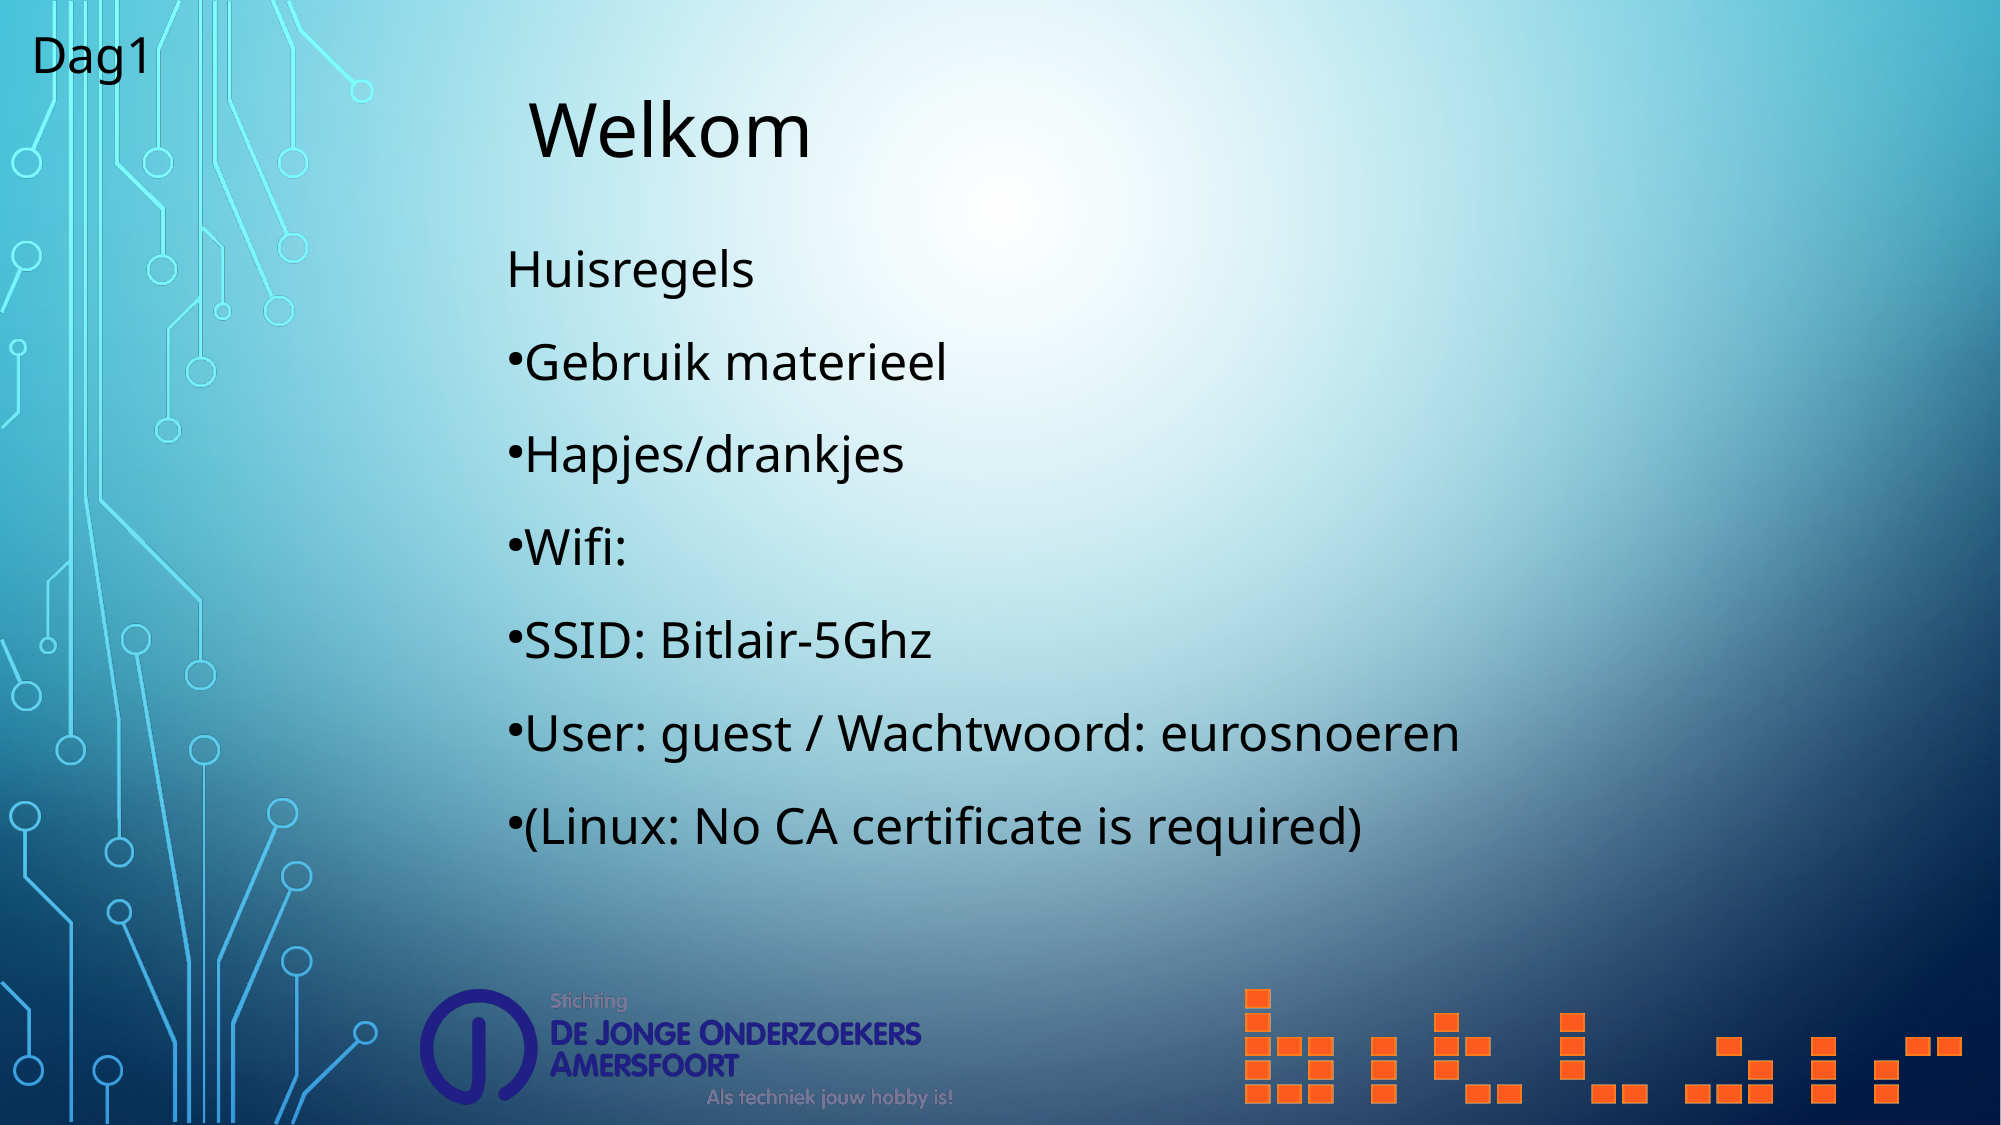

Dag1
# Welkom
Huisregels
Gebruik materieel
Hapjes/drankjes
Wifi:
SSID: Bitlair-5Ghz
User: guest / Wachtwoord: eurosnoeren
(Linux: No CA certificate is required)